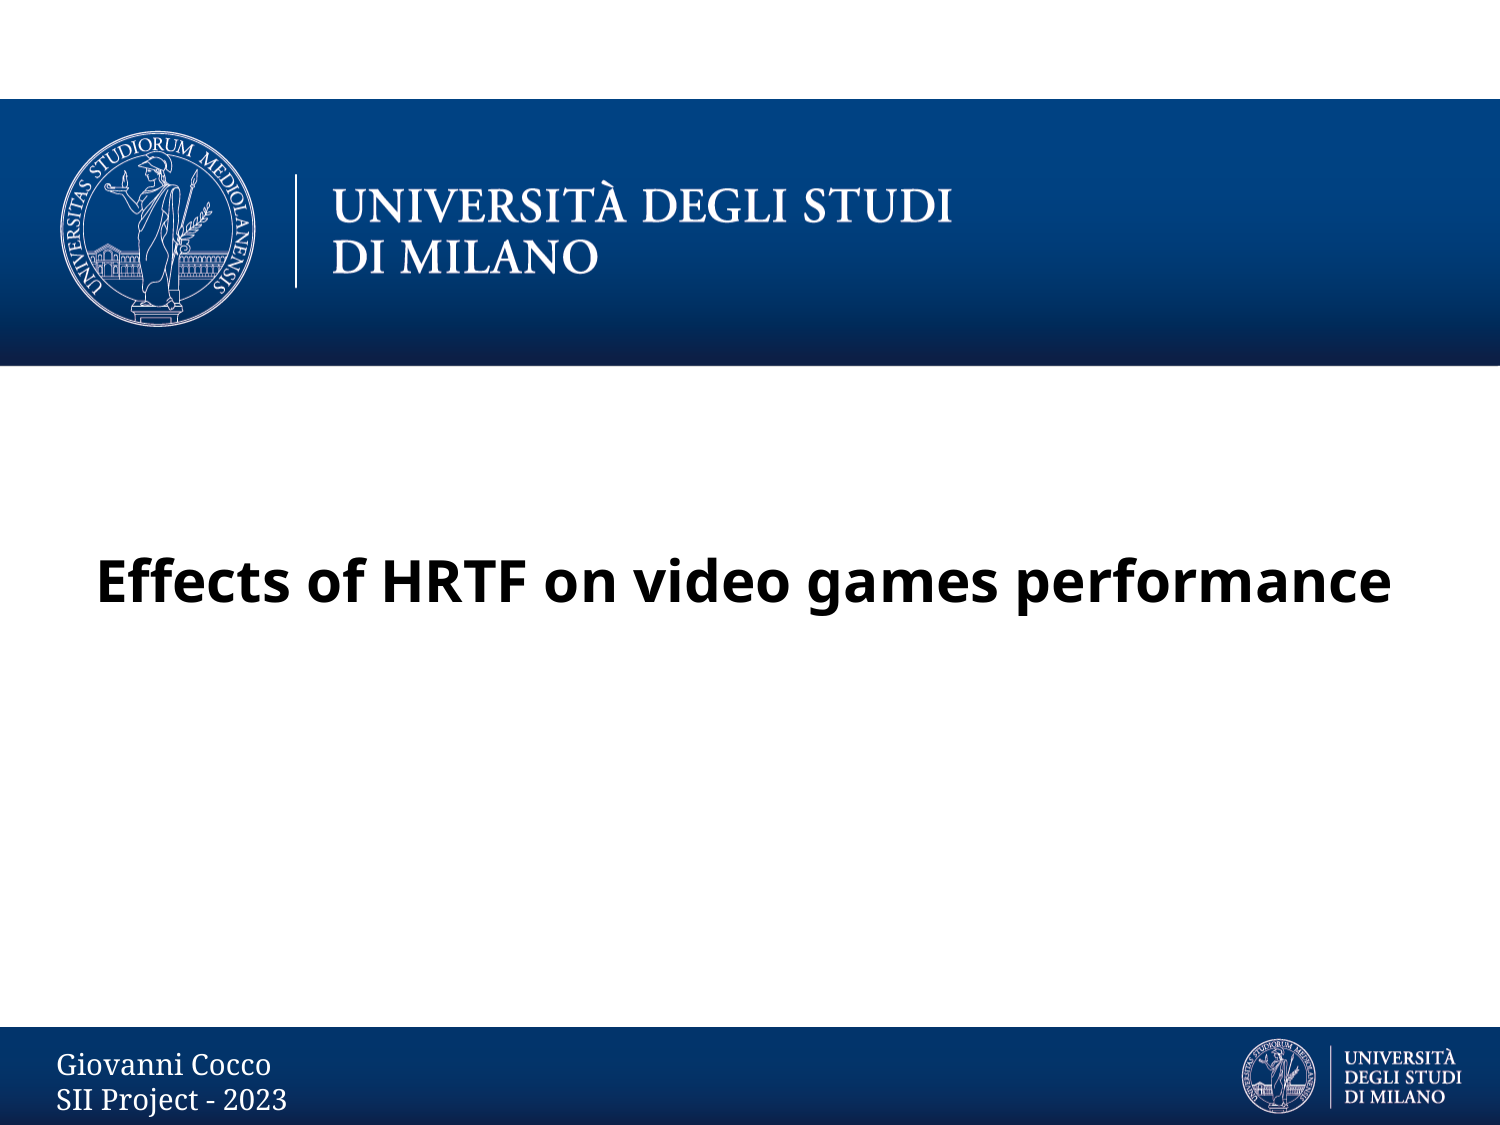

Effects of HRTF on video games performance